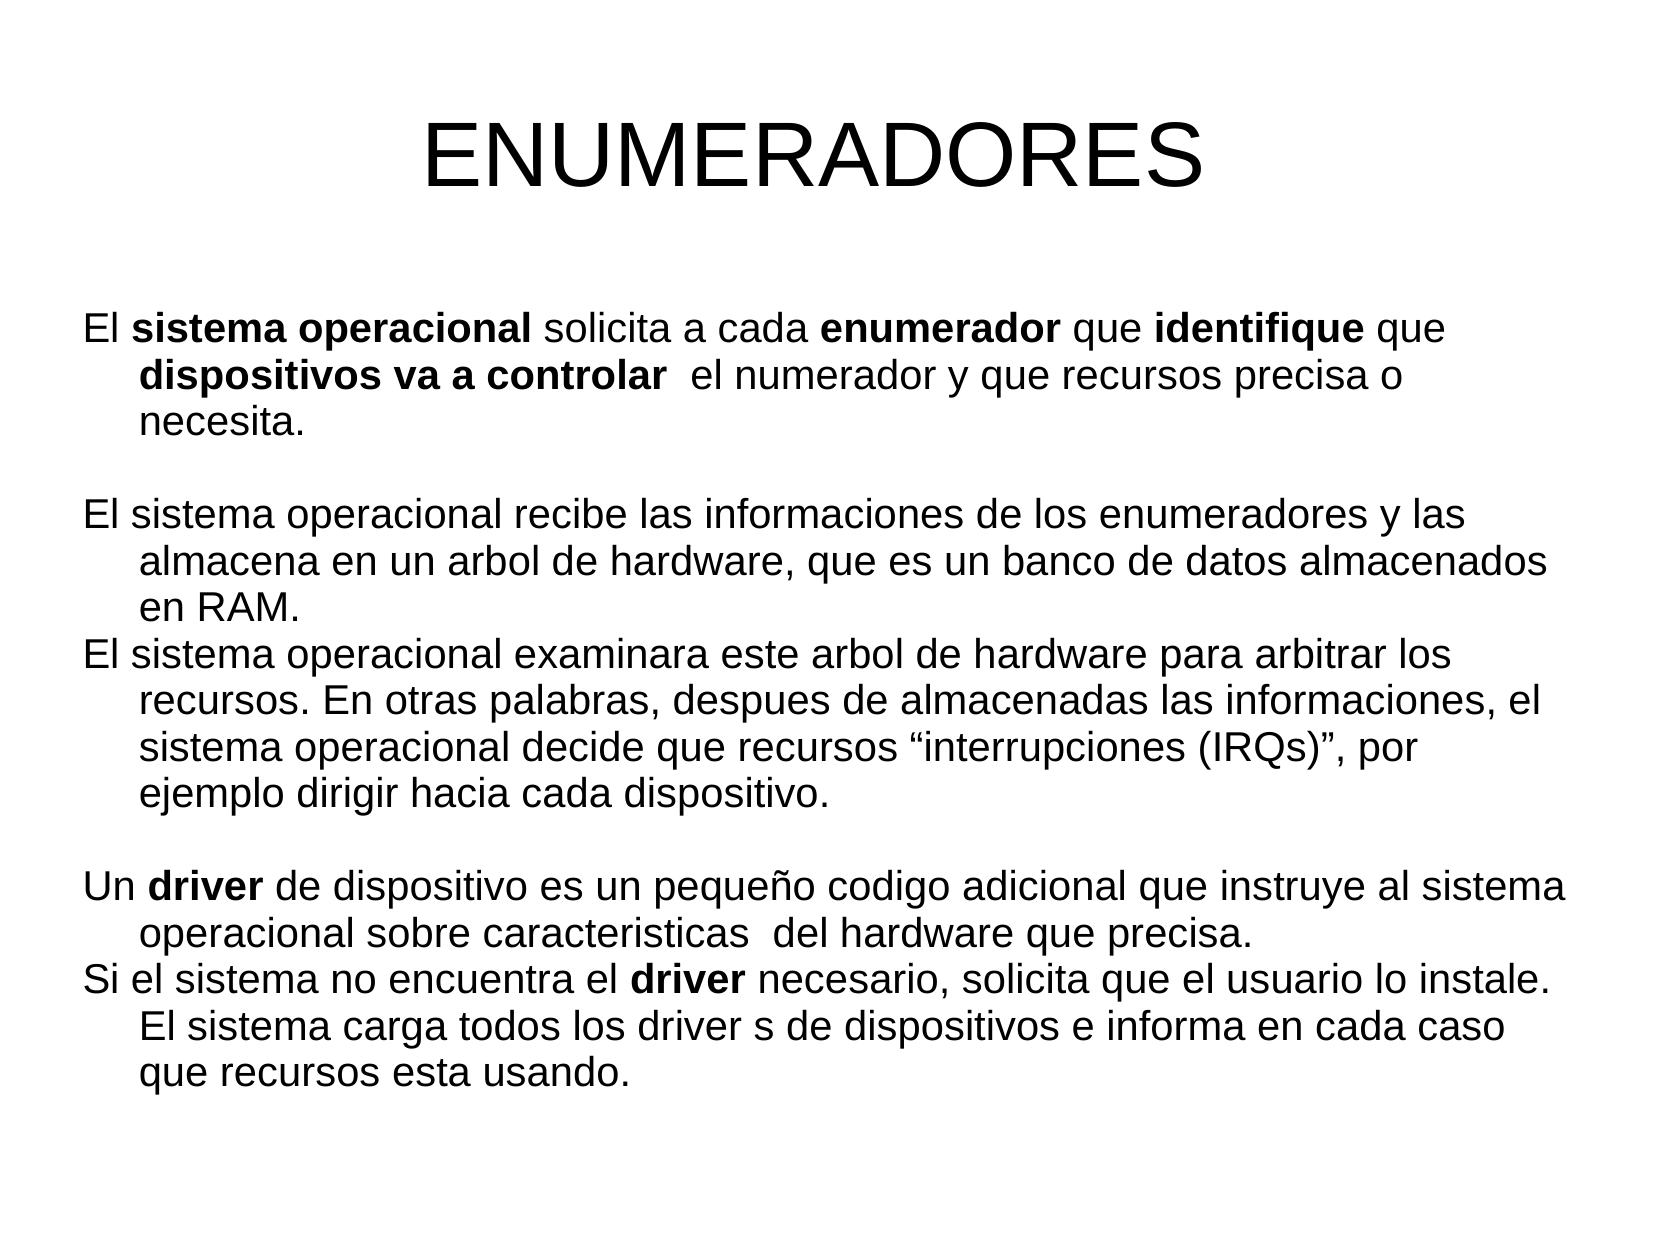

# ENUMERADORES
El sistema operacional solicita a cada enumerador que identifique que dispositivos va a controlar el numerador y que recursos precisa o necesita.
El sistema operacional recibe las informaciones de los enumeradores y las almacena en un arbol de hardware, que es un banco de datos almacenados en RAM.
El sistema operacional examinara este arbol de hardware para arbitrar los recursos. En otras palabras, despues de almacenadas las informaciones, el sistema operacional decide que recursos “interrupciones (IRQs)”, por ejemplo dirigir hacia cada dispositivo.
Un driver de dispositivo es un pequeño codigo adicional que instruye al sistema operacional sobre caracteristicas del hardware que precisa.
Si el sistema no encuentra el driver necesario, solicita que el usuario lo instale. El sistema carga todos los driver s de dispositivos e informa en cada caso que recursos esta usando.